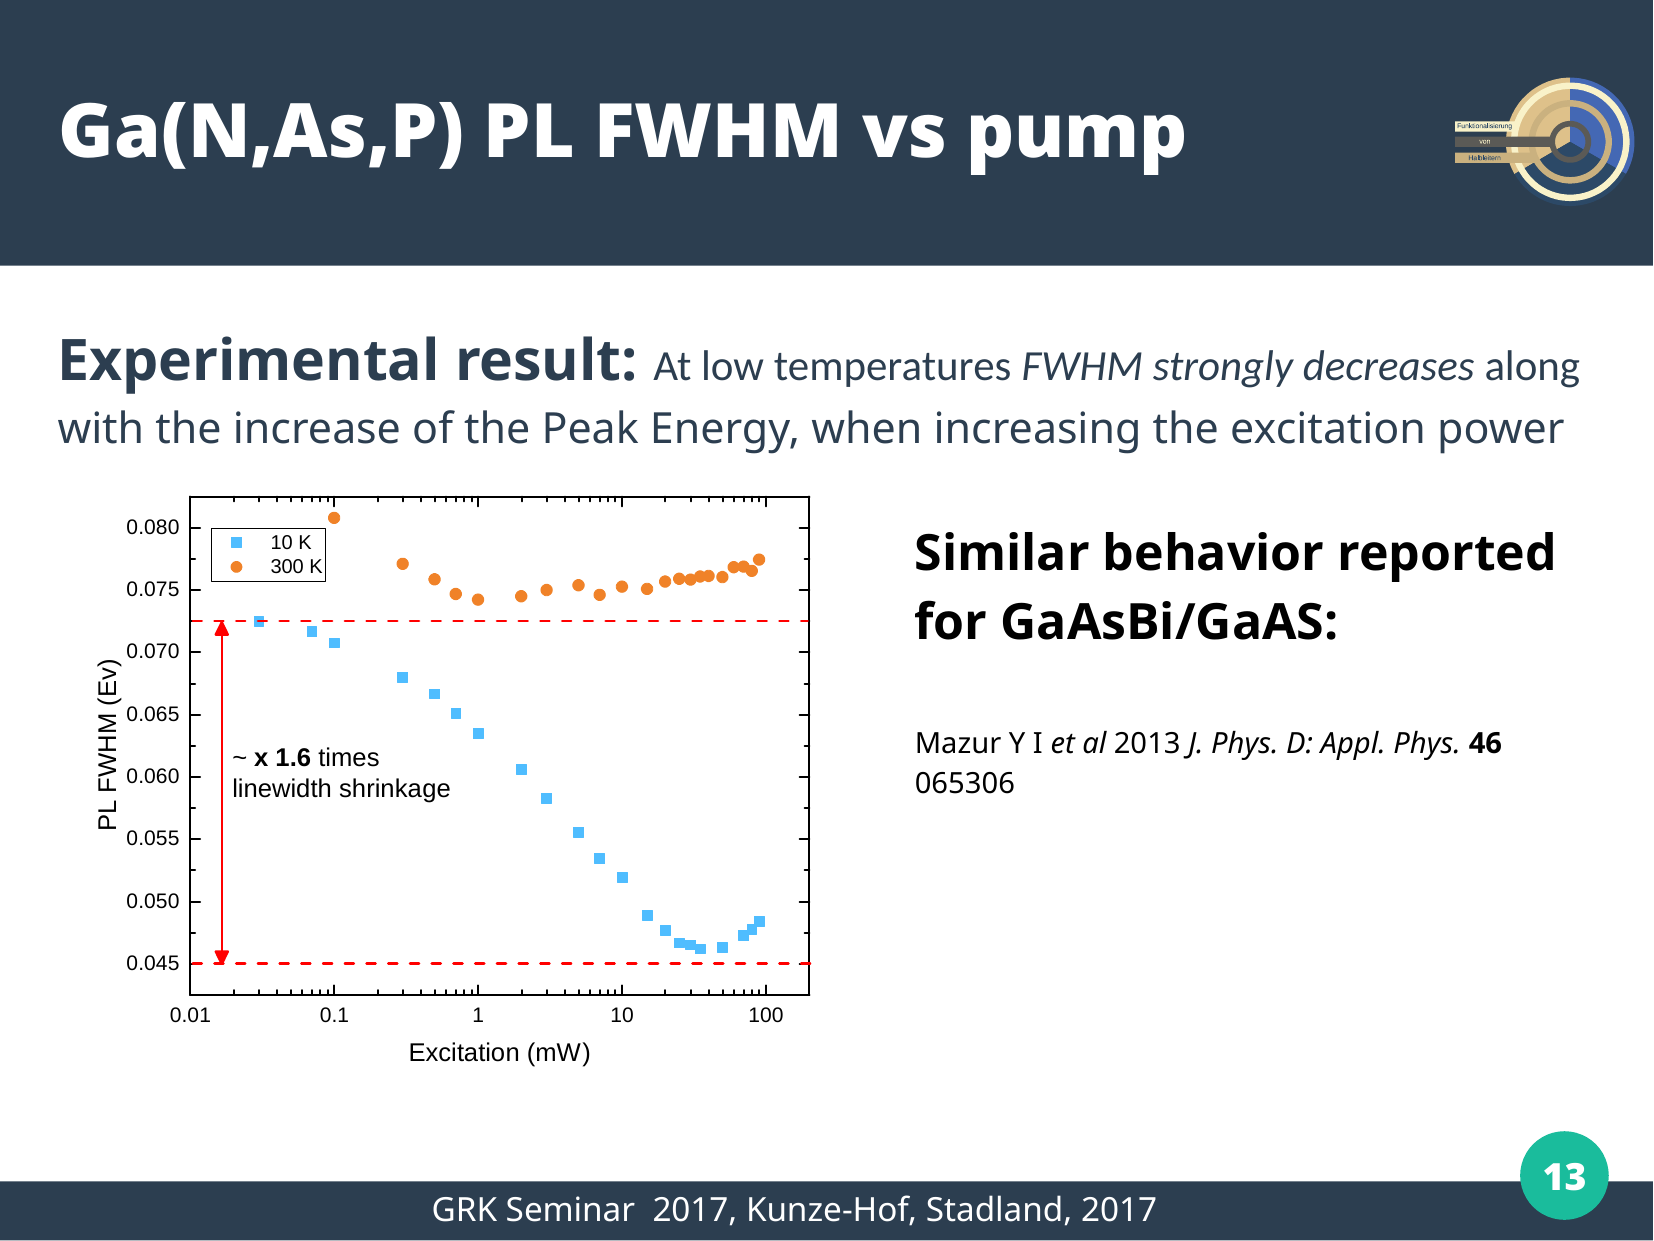

# Ga(N,As,P) PL FWHM vs pump
Experimental result: At low temperatures FWHM strongly decreases along with the increase of the Peak Energy, when increasing the excitation power
Similar behavior reported for GaAsBi/GaAS:
Mazur Y I et al 2013 J. Phys. D: Appl. Phys. 46 065306
13
GRK Seminar 2017, Kunze-Hof, Stadland, 2017